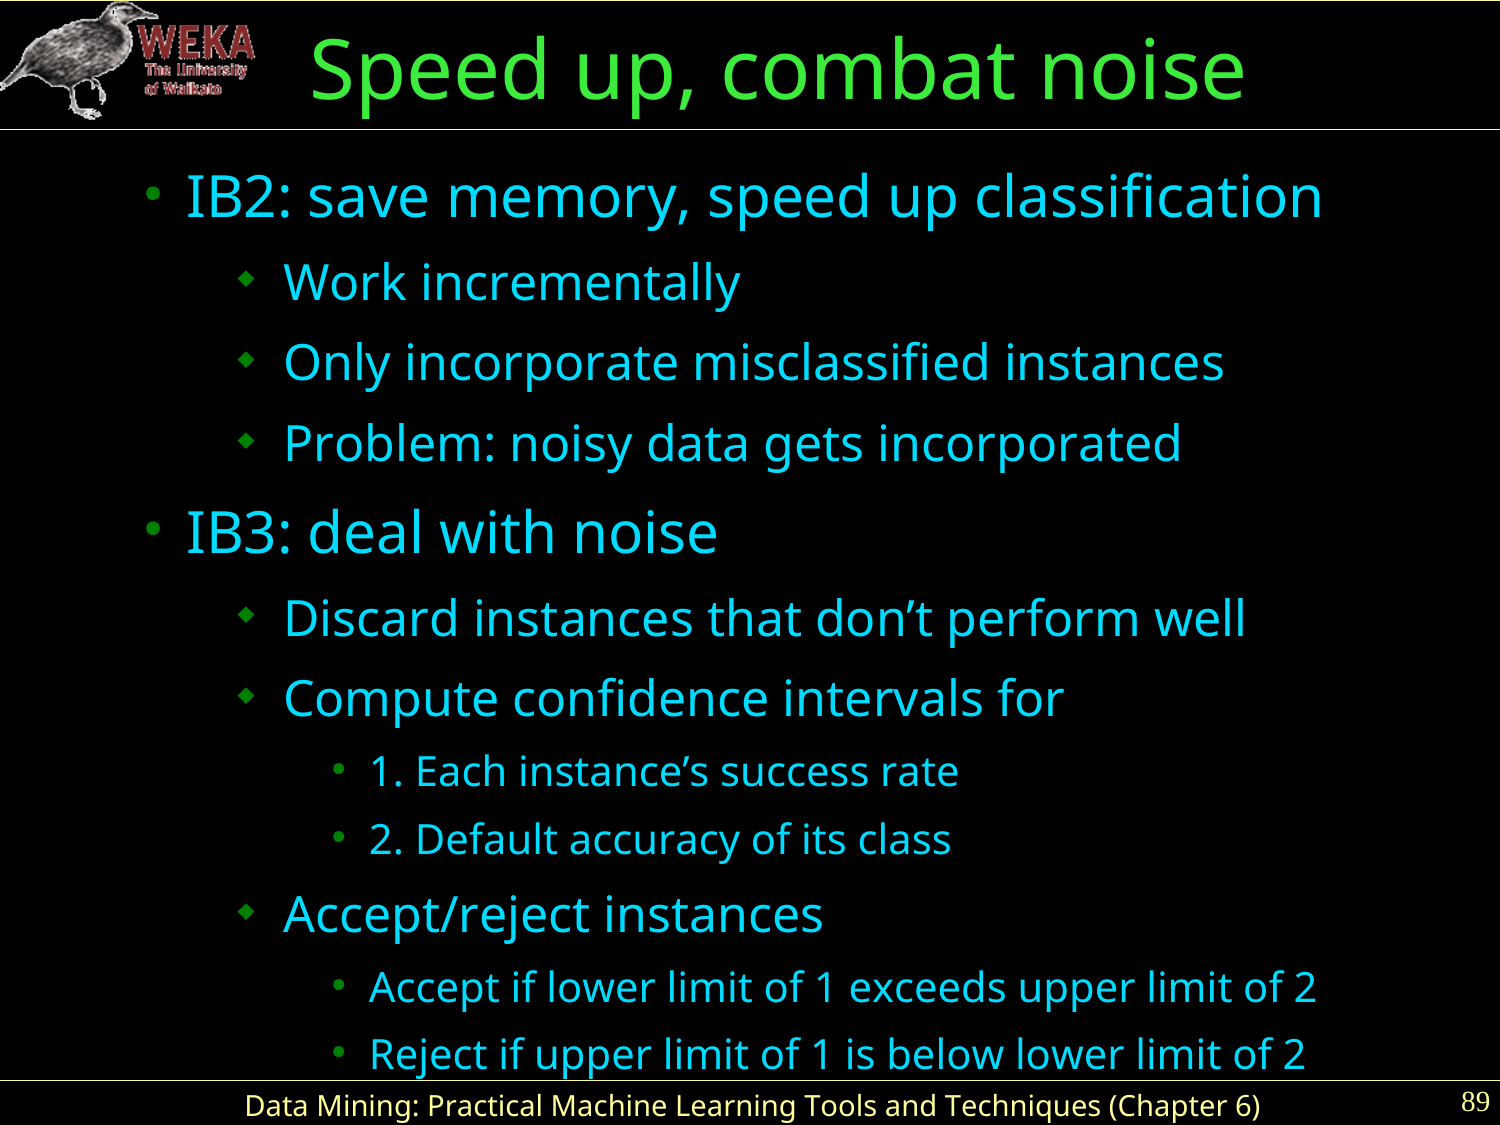

# Speed up, combat noise
IB2: save memory, speed up classification
Work incrementally
Only incorporate misclassified instances
Problem: noisy data gets incorporated
IB3: deal with noise
Discard instances that don’t perform well
Compute confidence intervals for
1. Each instance’s success rate
2. Default accuracy of its class
Accept/reject instances
Accept if lower limit of 1 exceeds upper limit of 2
Reject if upper limit of 1 is below lower limit of 2
Data Mining: Practical Machine Learning Tools and Techniques (Chapter 6)
89